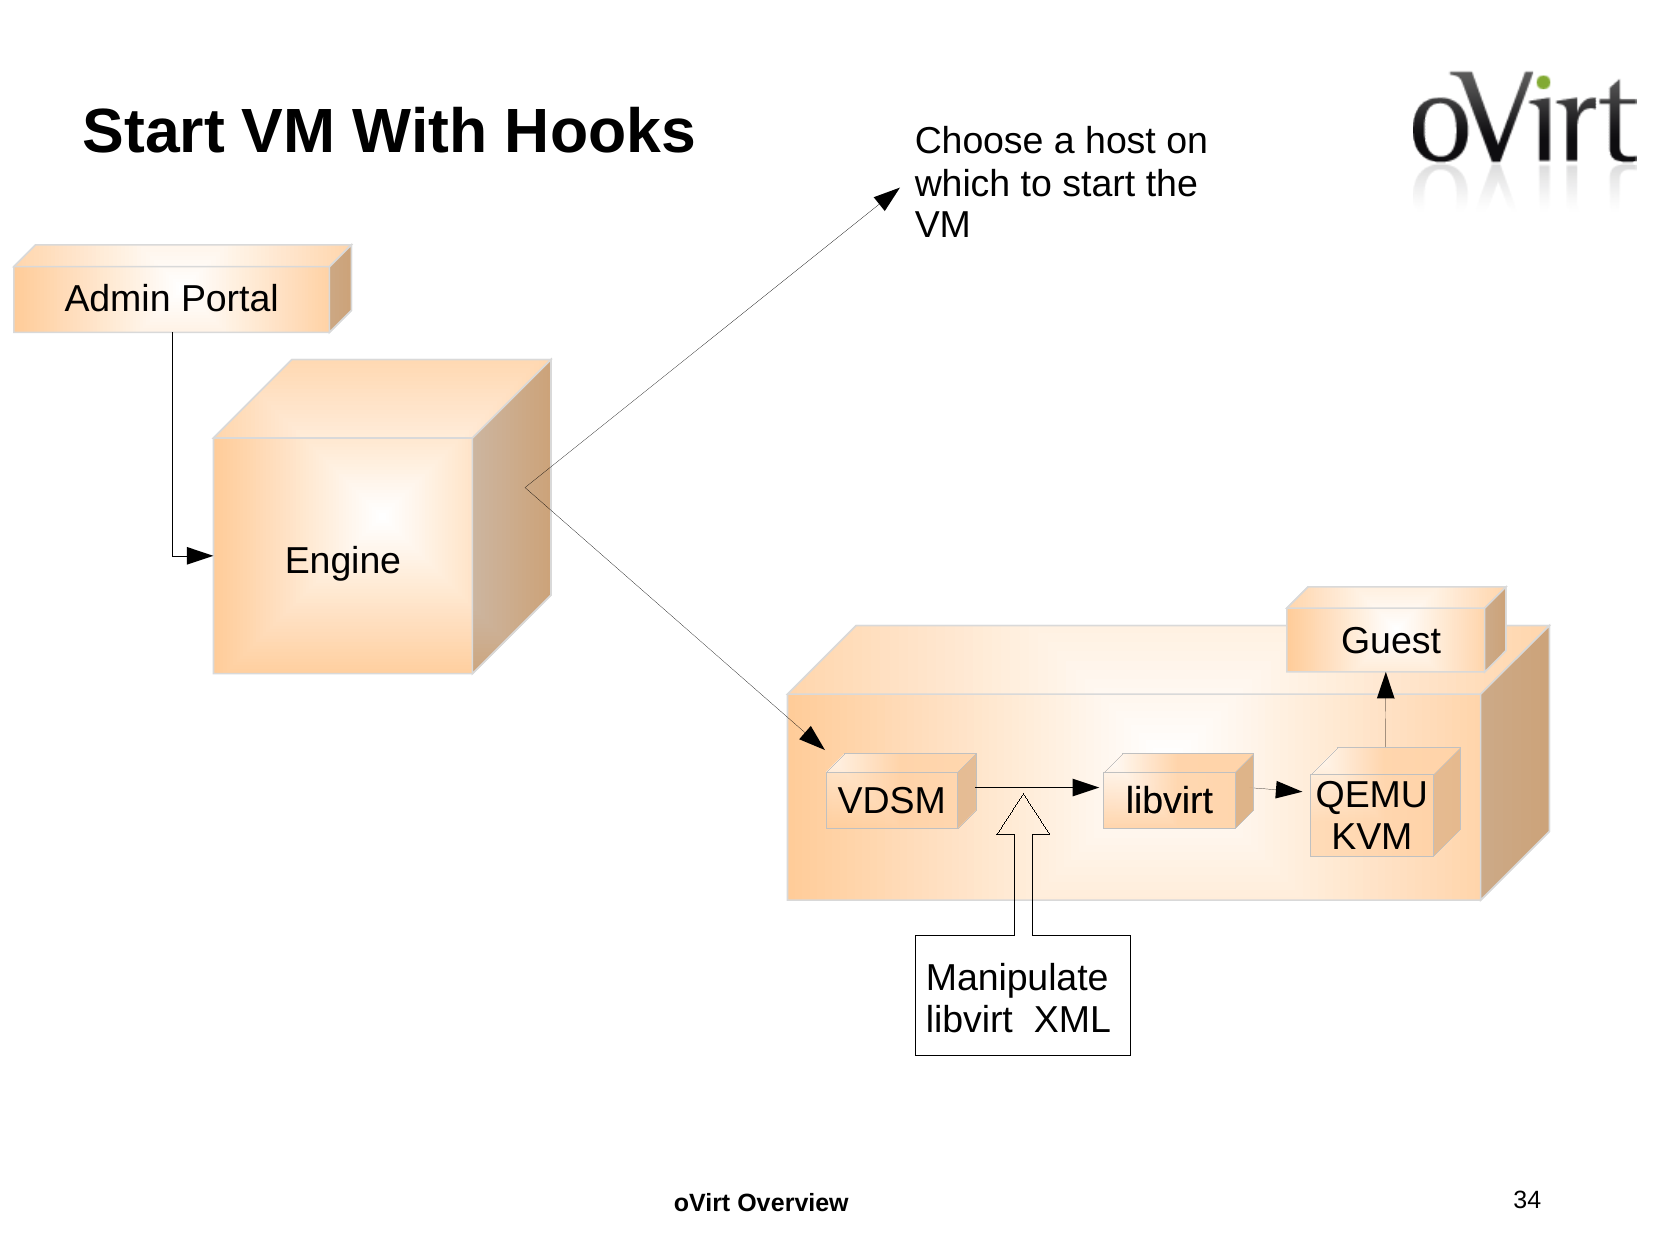

# Start VM With Hooks
Choose a host on which to start the VM
Admin Portal
Engine
 Guest
QEMU
KVM
VDSM
libvirt
libvirt
Manipulate
libvirt XML